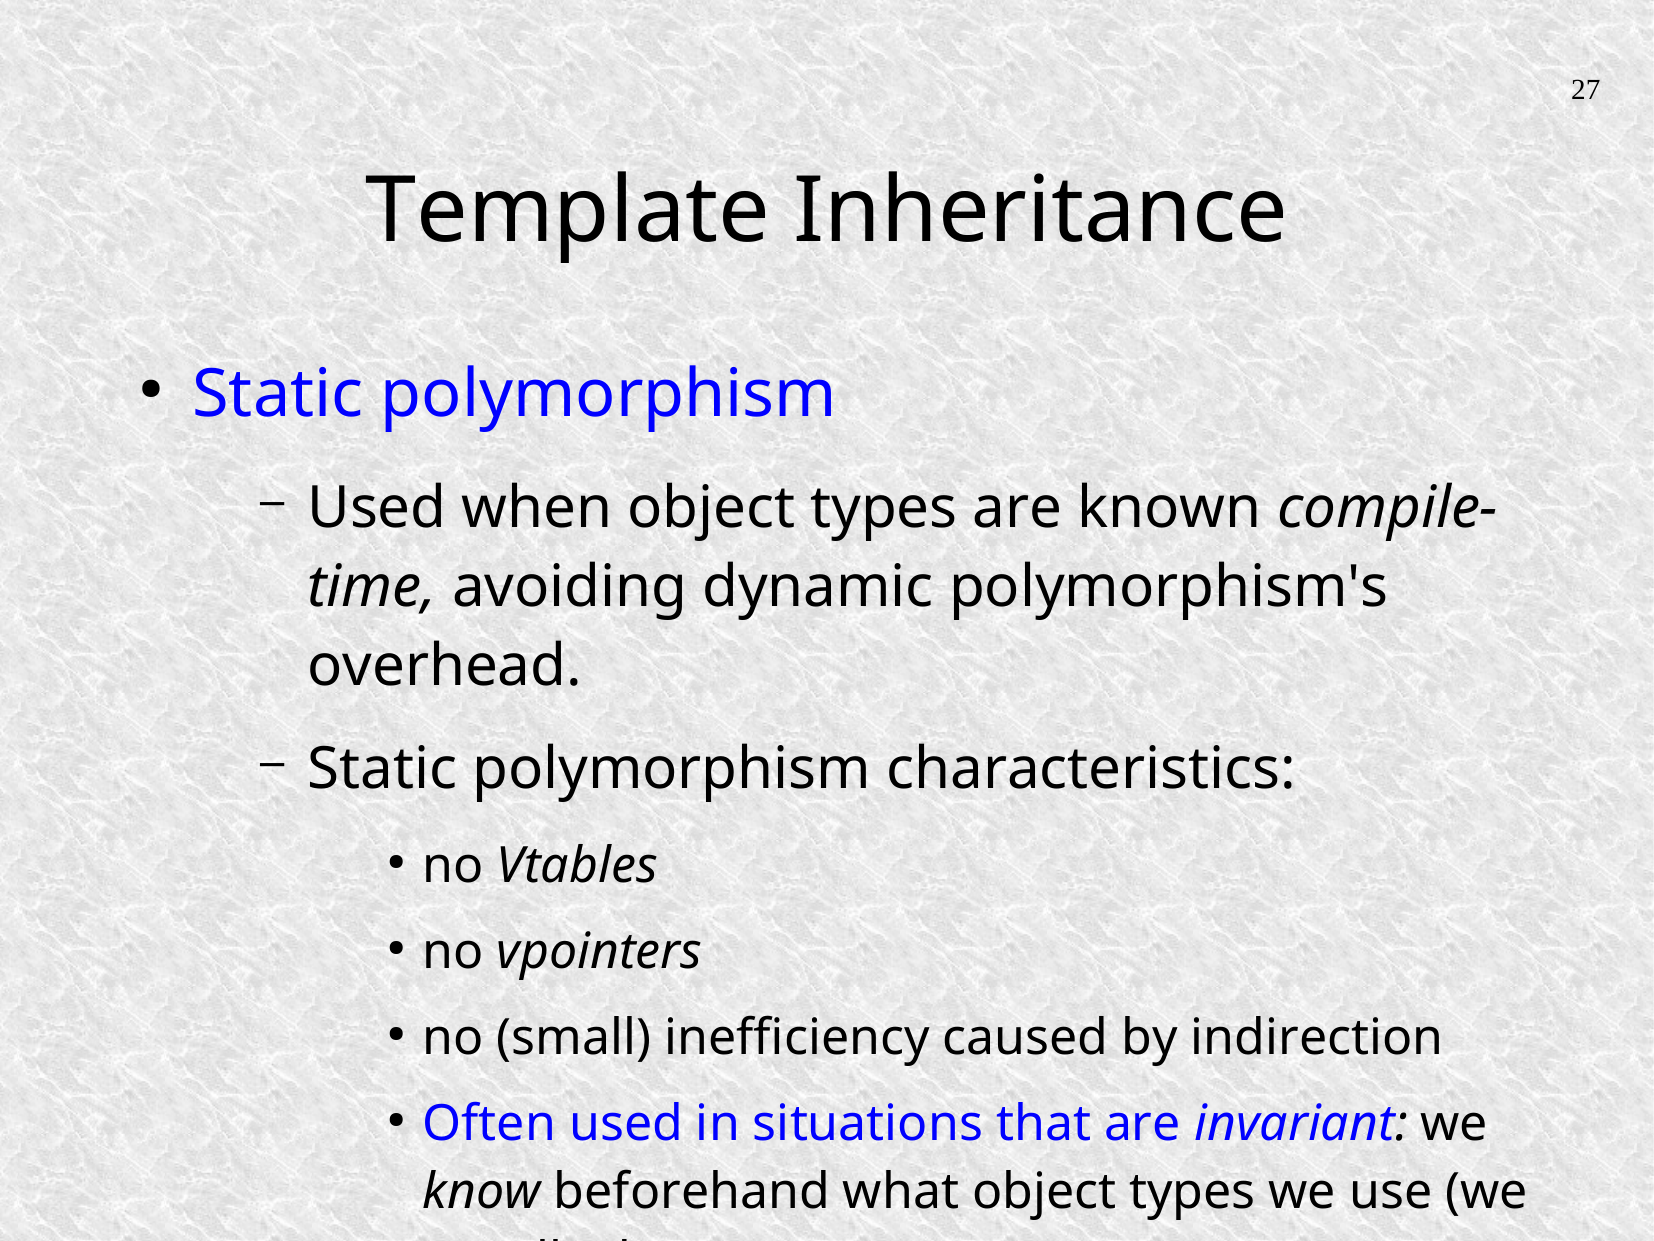

27
# Template Inheritance
Static polymorphism
Used when object types are known compile-time, avoiding dynamic polymorphism's overhead.
Static polymorphism characteristics:
no Vtables
no vpointers
no (small) inefficiency caused by indirection
Often used in situations that are invariant: we know beforehand what object types we use (we usually do...)